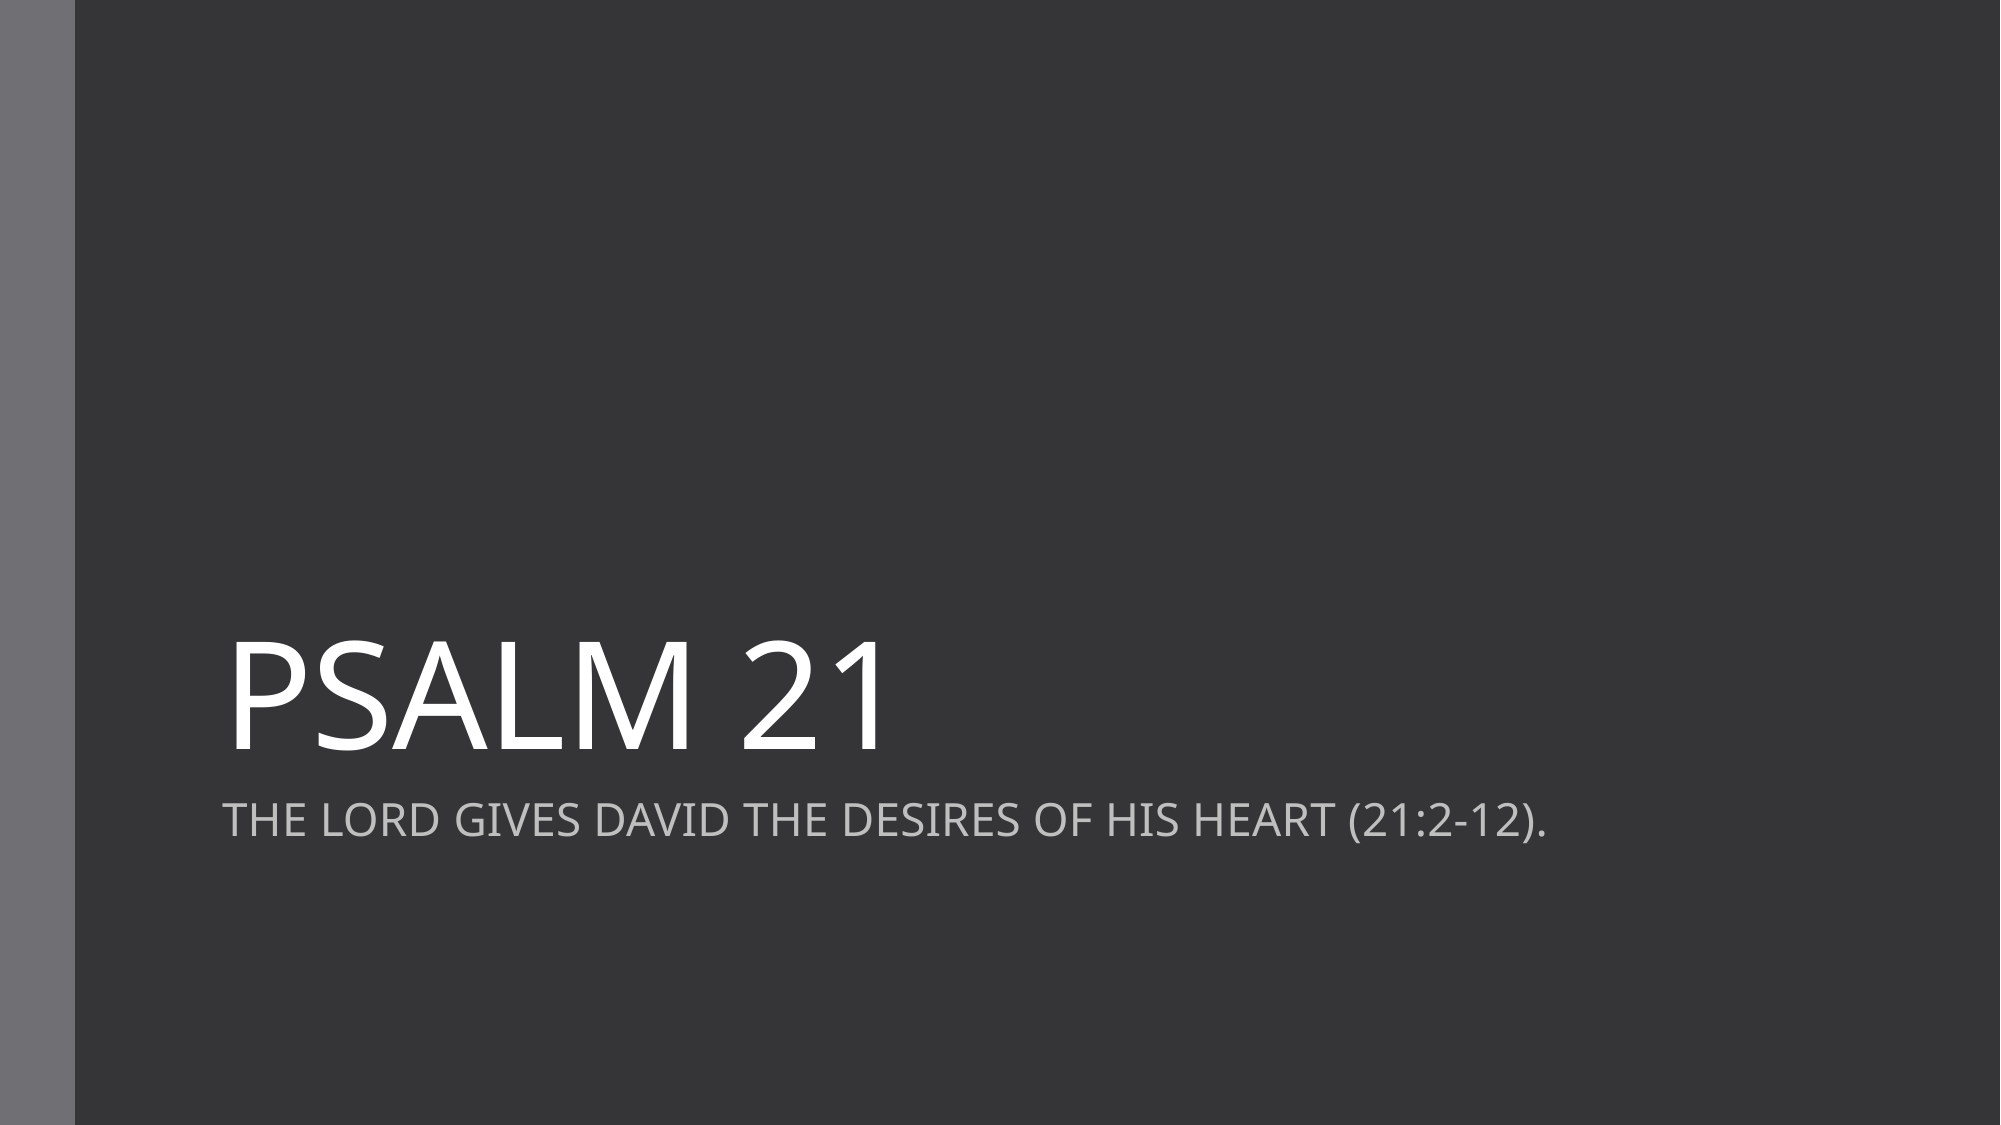

# PSALM 21
THE LORD GIVES DAVID THE DESIRES OF HIS HEART (21:2-12).